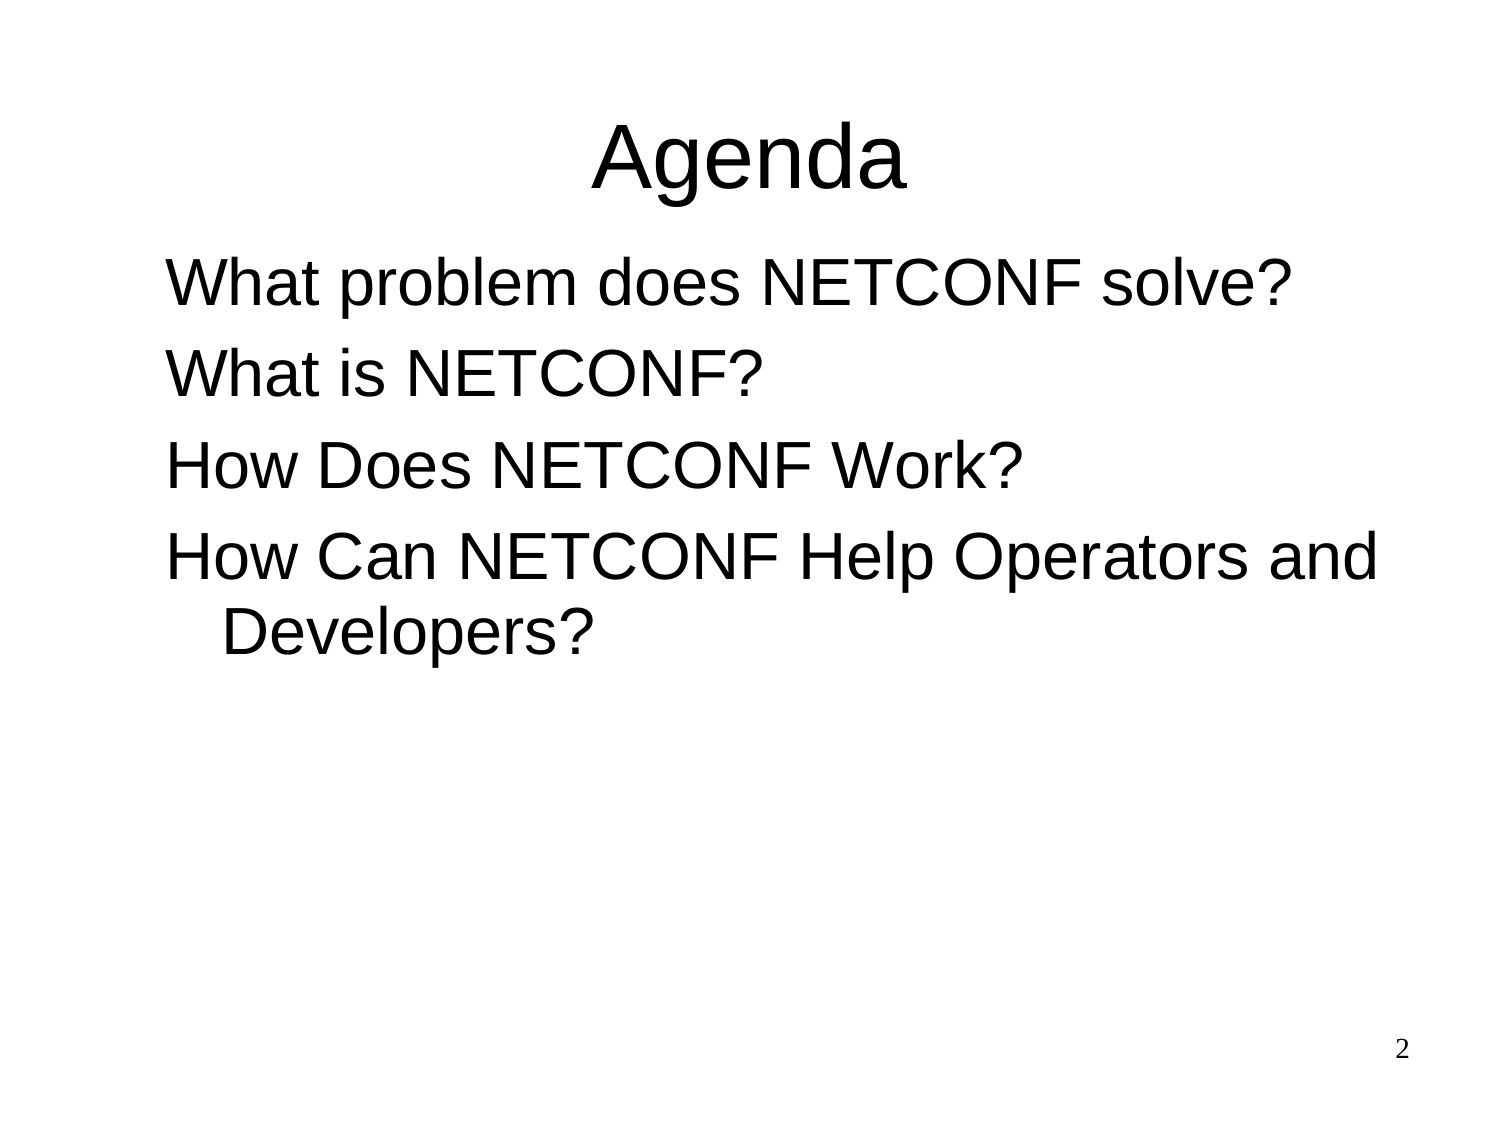

# Agenda
What problem does NETCONF solve?
What is NETCONF?
How Does NETCONF Work?
How Can NETCONF Help Operators and Developers?
2